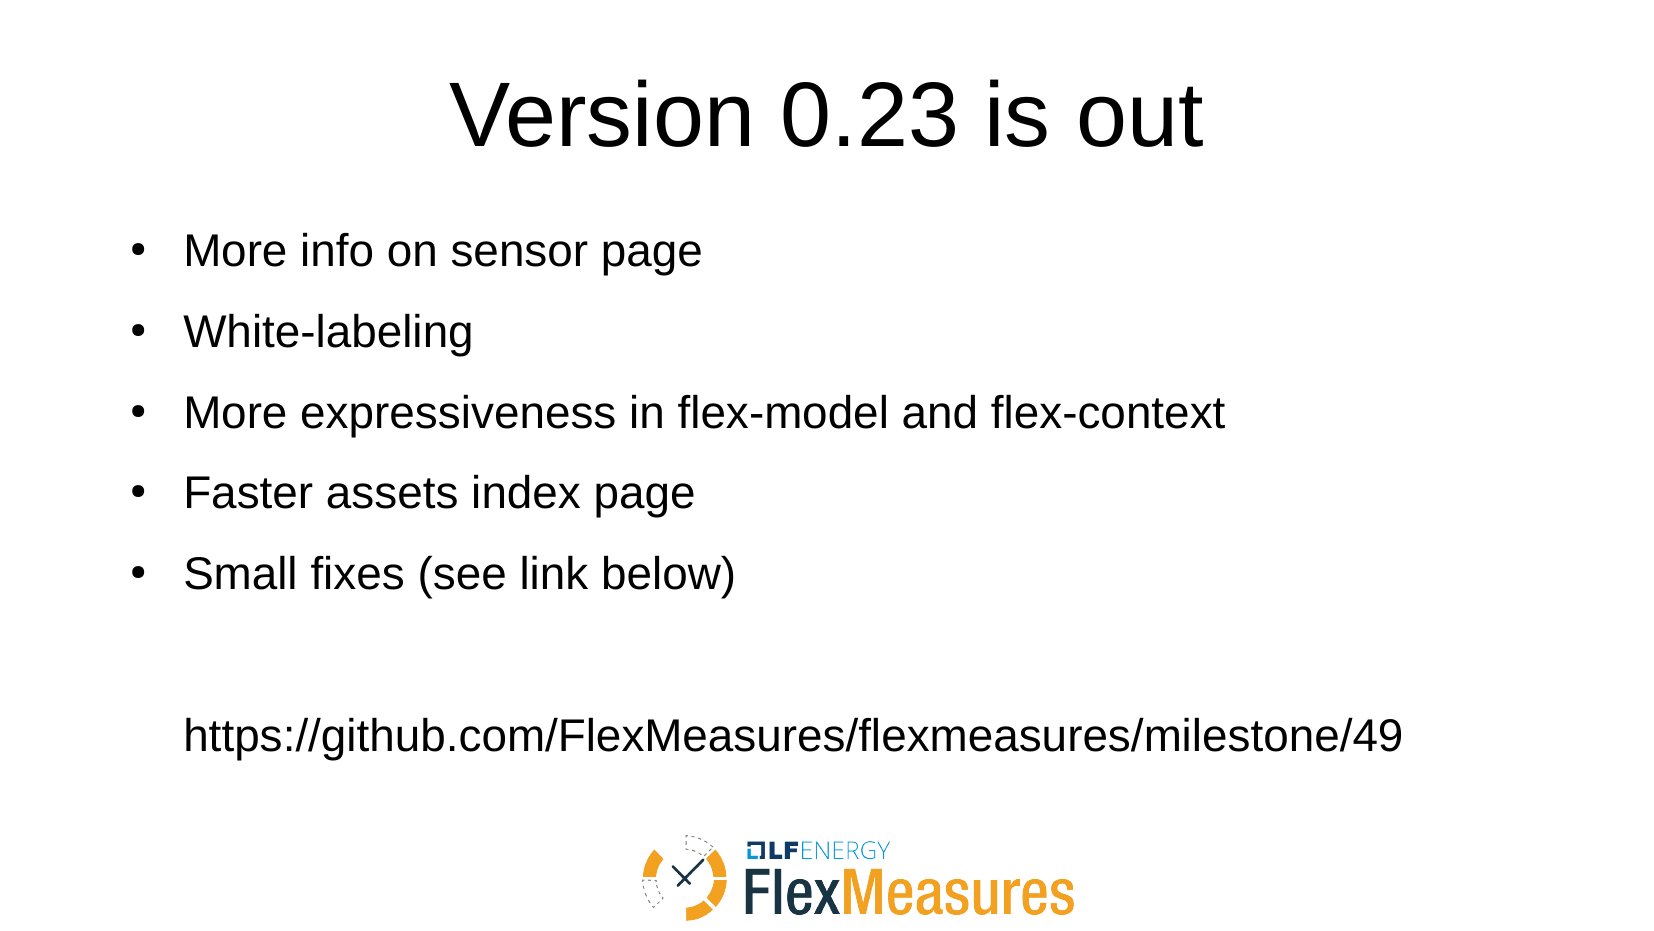

# Version 0.23 is out
More info on sensor page
White-labeling
More expressiveness in flex-model and flex-context
Faster assets index page
Small fixes (see link below)
https://github.com/FlexMeasures/flexmeasures/milestone/49